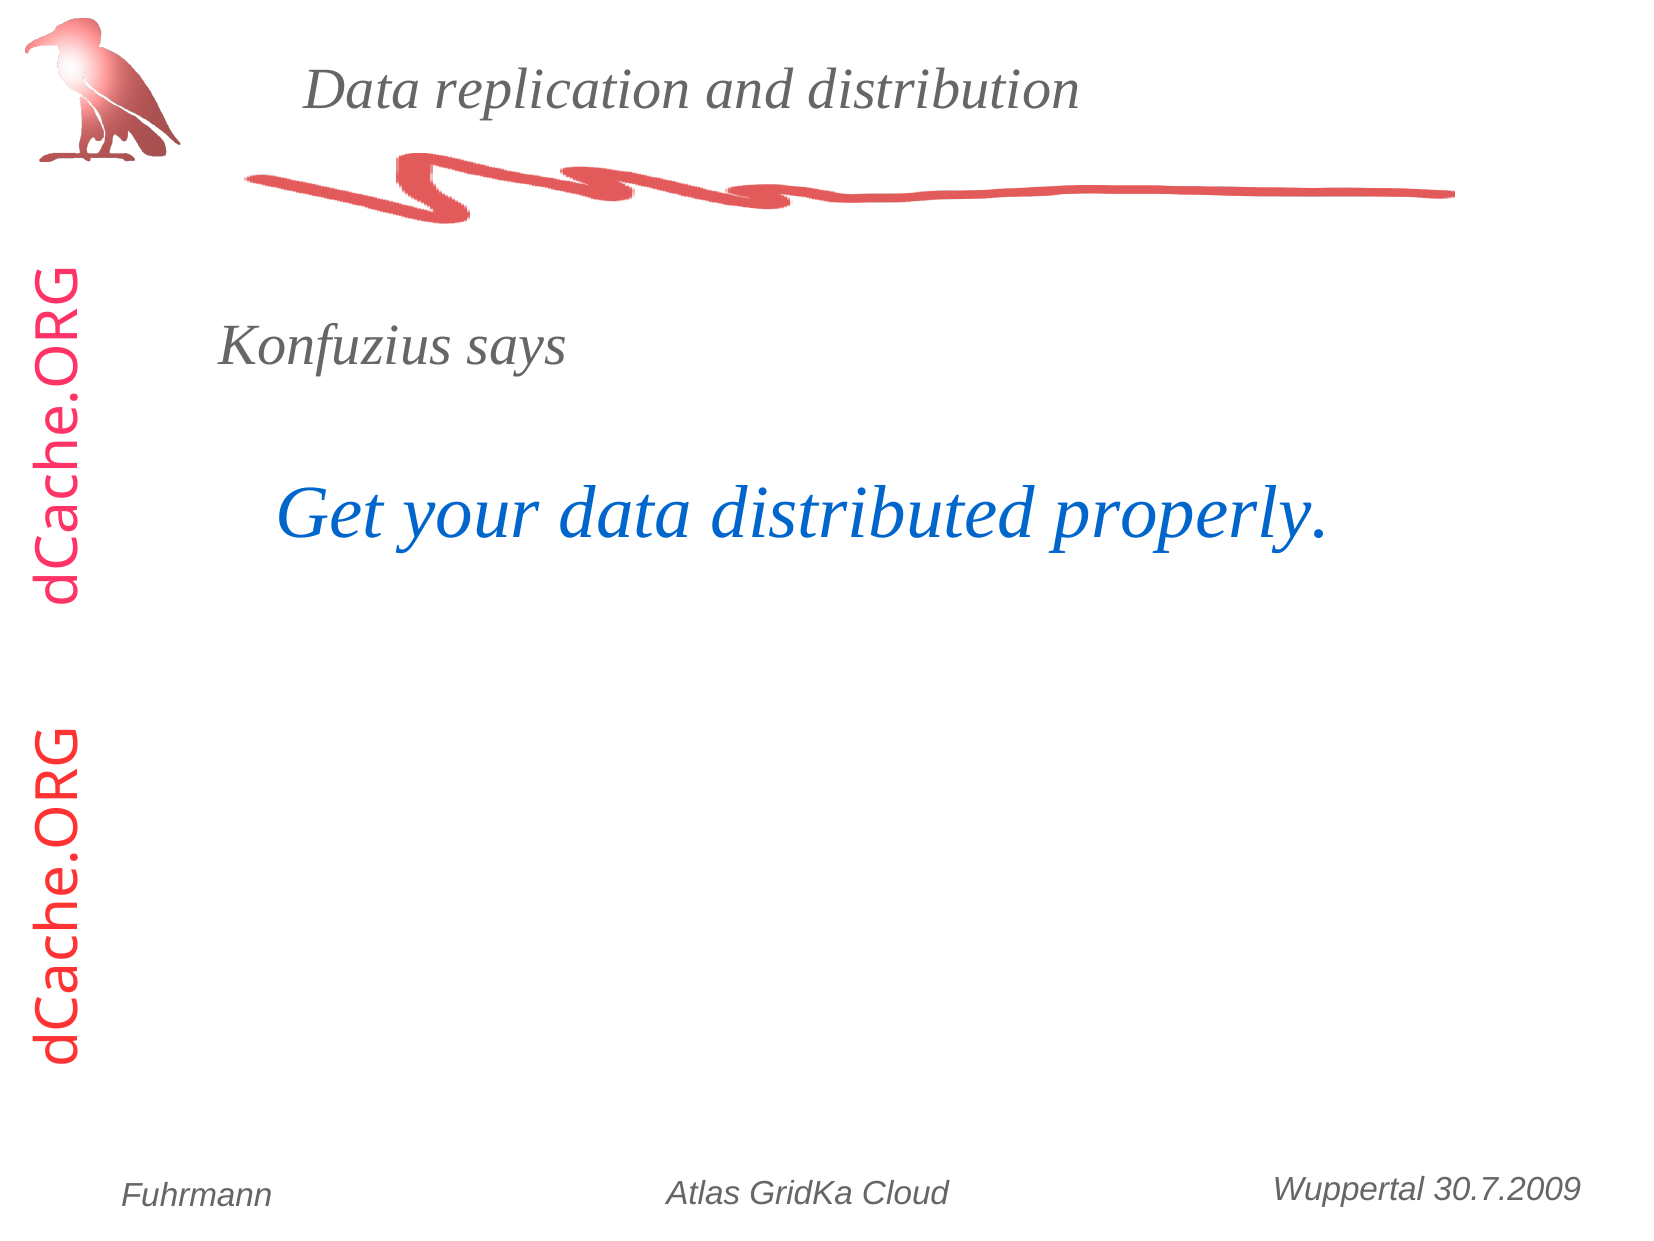

Data replication and distribution
Konfuzius says
Get your data distributed properly.